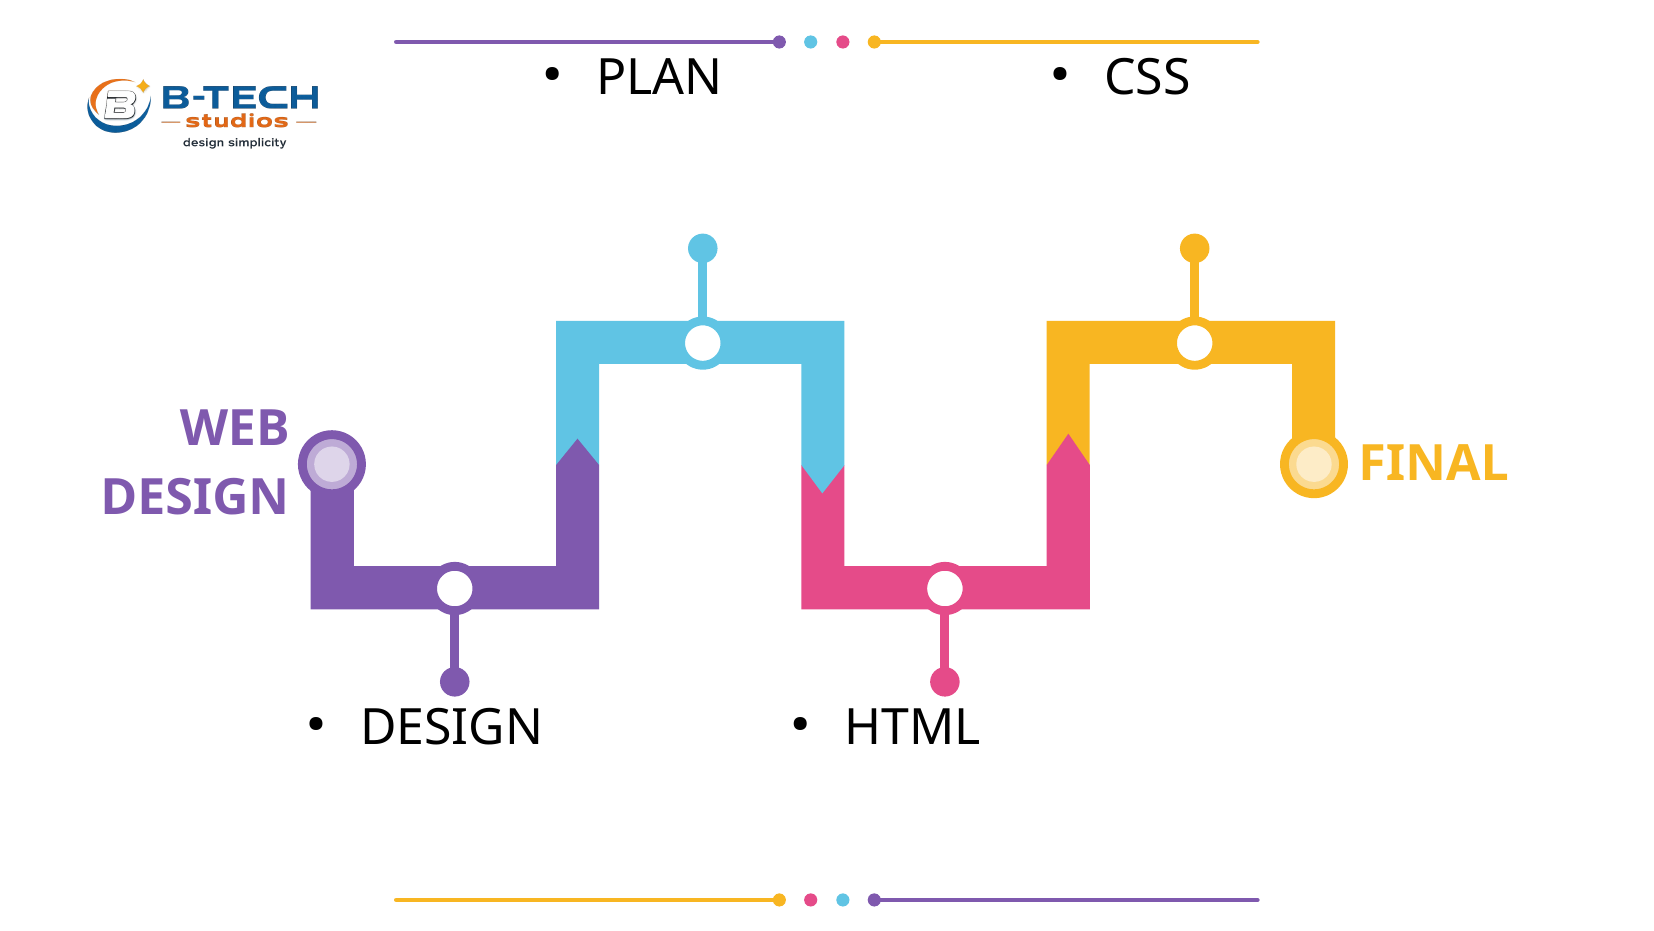

PLAN
CSS
WEB
DESIGN
FINAL
# DESIGN
HTML